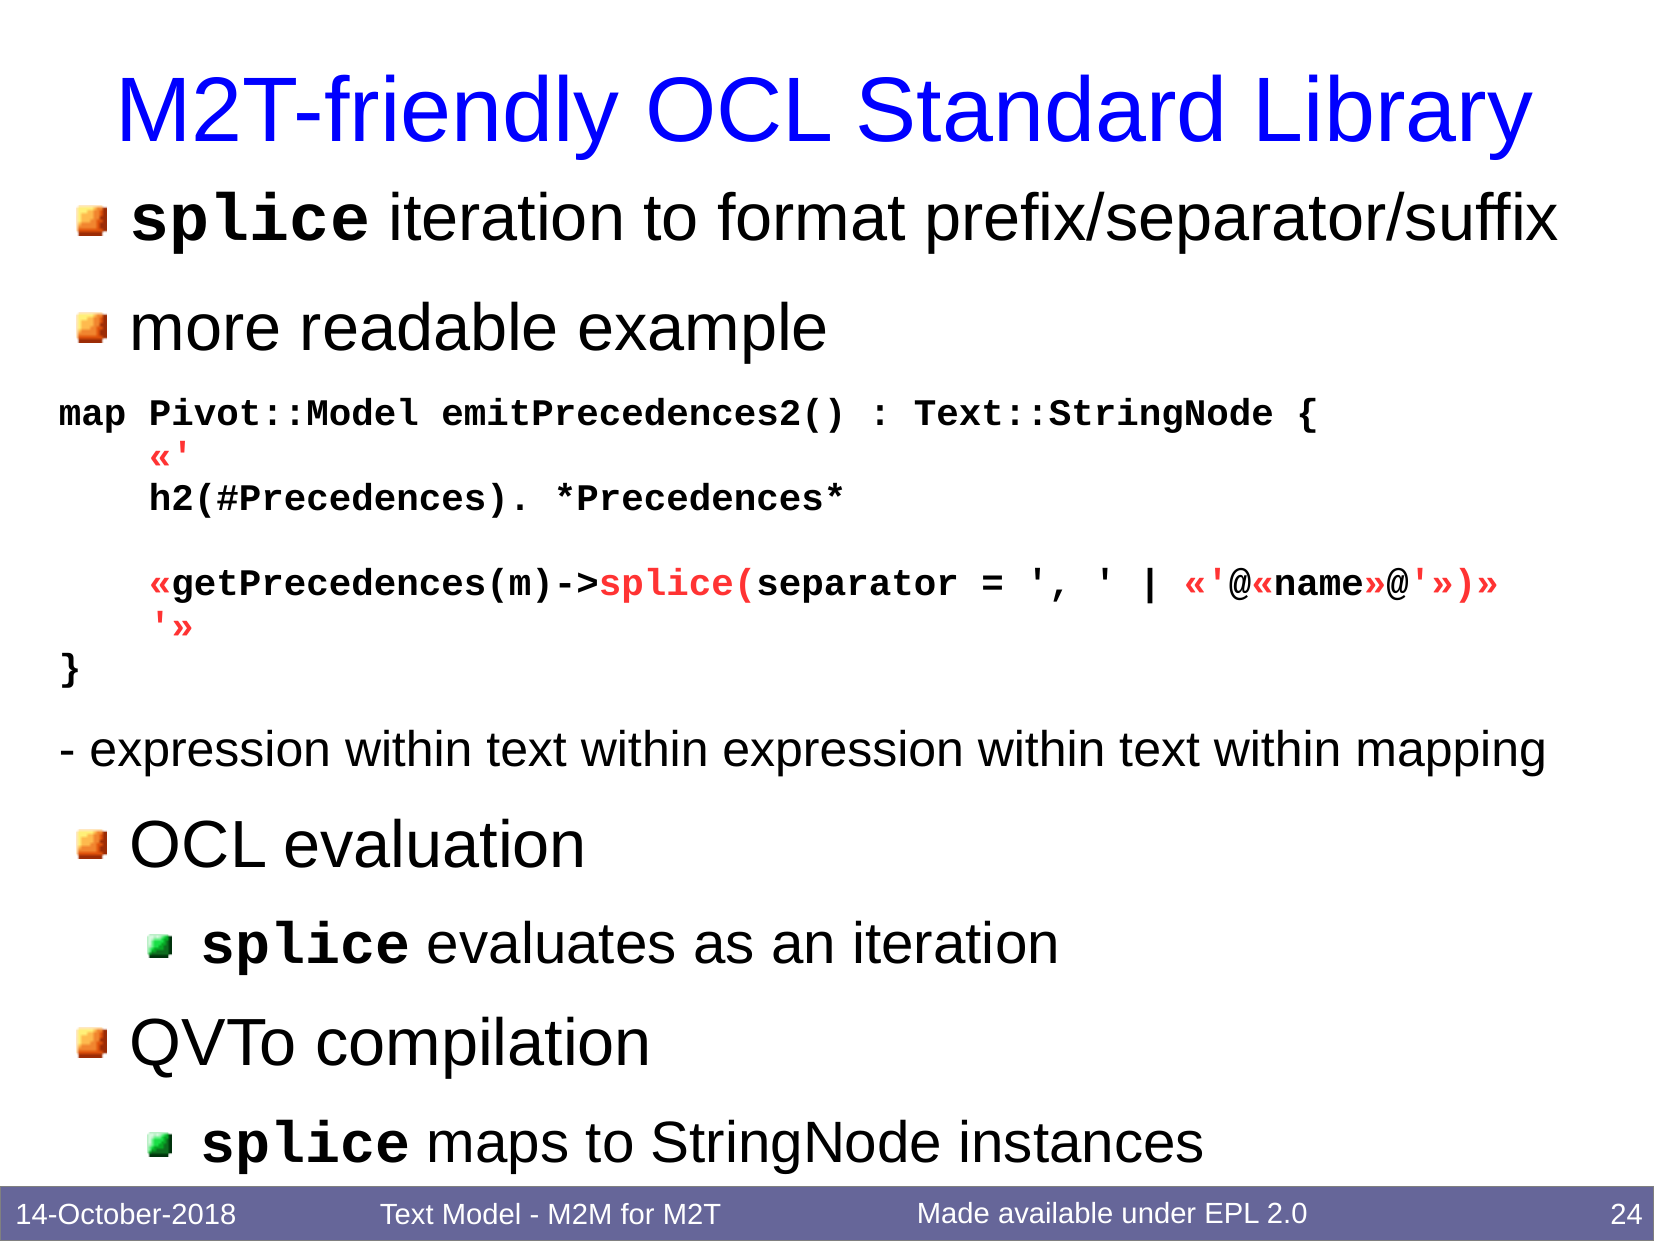

# M2T-friendly OCL Standard Library
splice iteration to format prefix/separator/suffix
more readable example
map Pivot::Model emitPrecedences2() : Text::StringNode {
 «'
 h2(#Precedences). *Precedences*
 «getPrecedences(m)->splice(separator = ', ' | «'@«name»@'»)»
 '»
}
- expression within text within expression within text within mapping
OCL evaluation
splice evaluates as an iteration
QVTo compilation
splice maps to StringNode instances
14-October-2018
Text Model - M2M for M2T
24